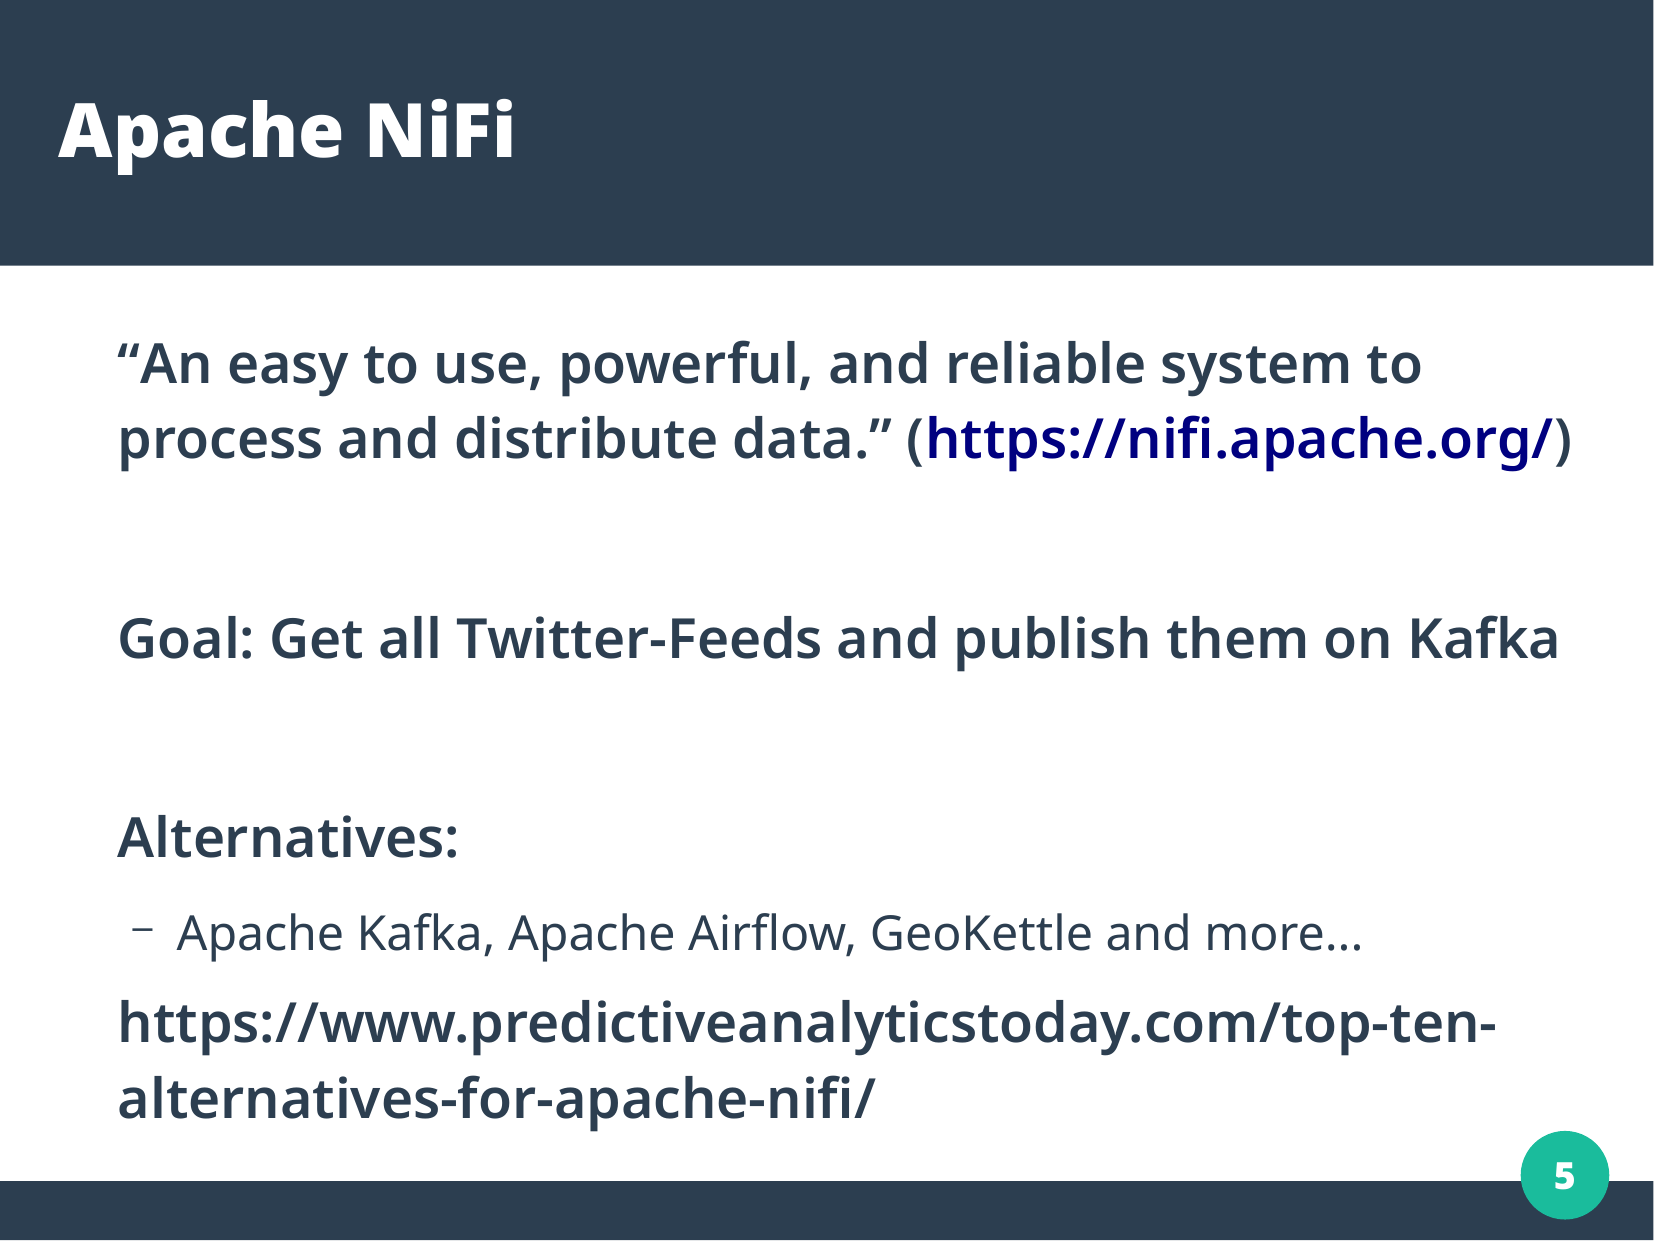

# Apache NiFi
“An easy to use, powerful, and reliable system to process and distribute data.” (https://nifi.apache.org/)
Goal: Get all Twitter-Feeds and publish them on Kafka
Alternatives:
Apache Kafka, Apache Airflow, GeoKettle and more...
https://www.predictiveanalyticstoday.com/top-ten-alternatives-for-apache-nifi/
5